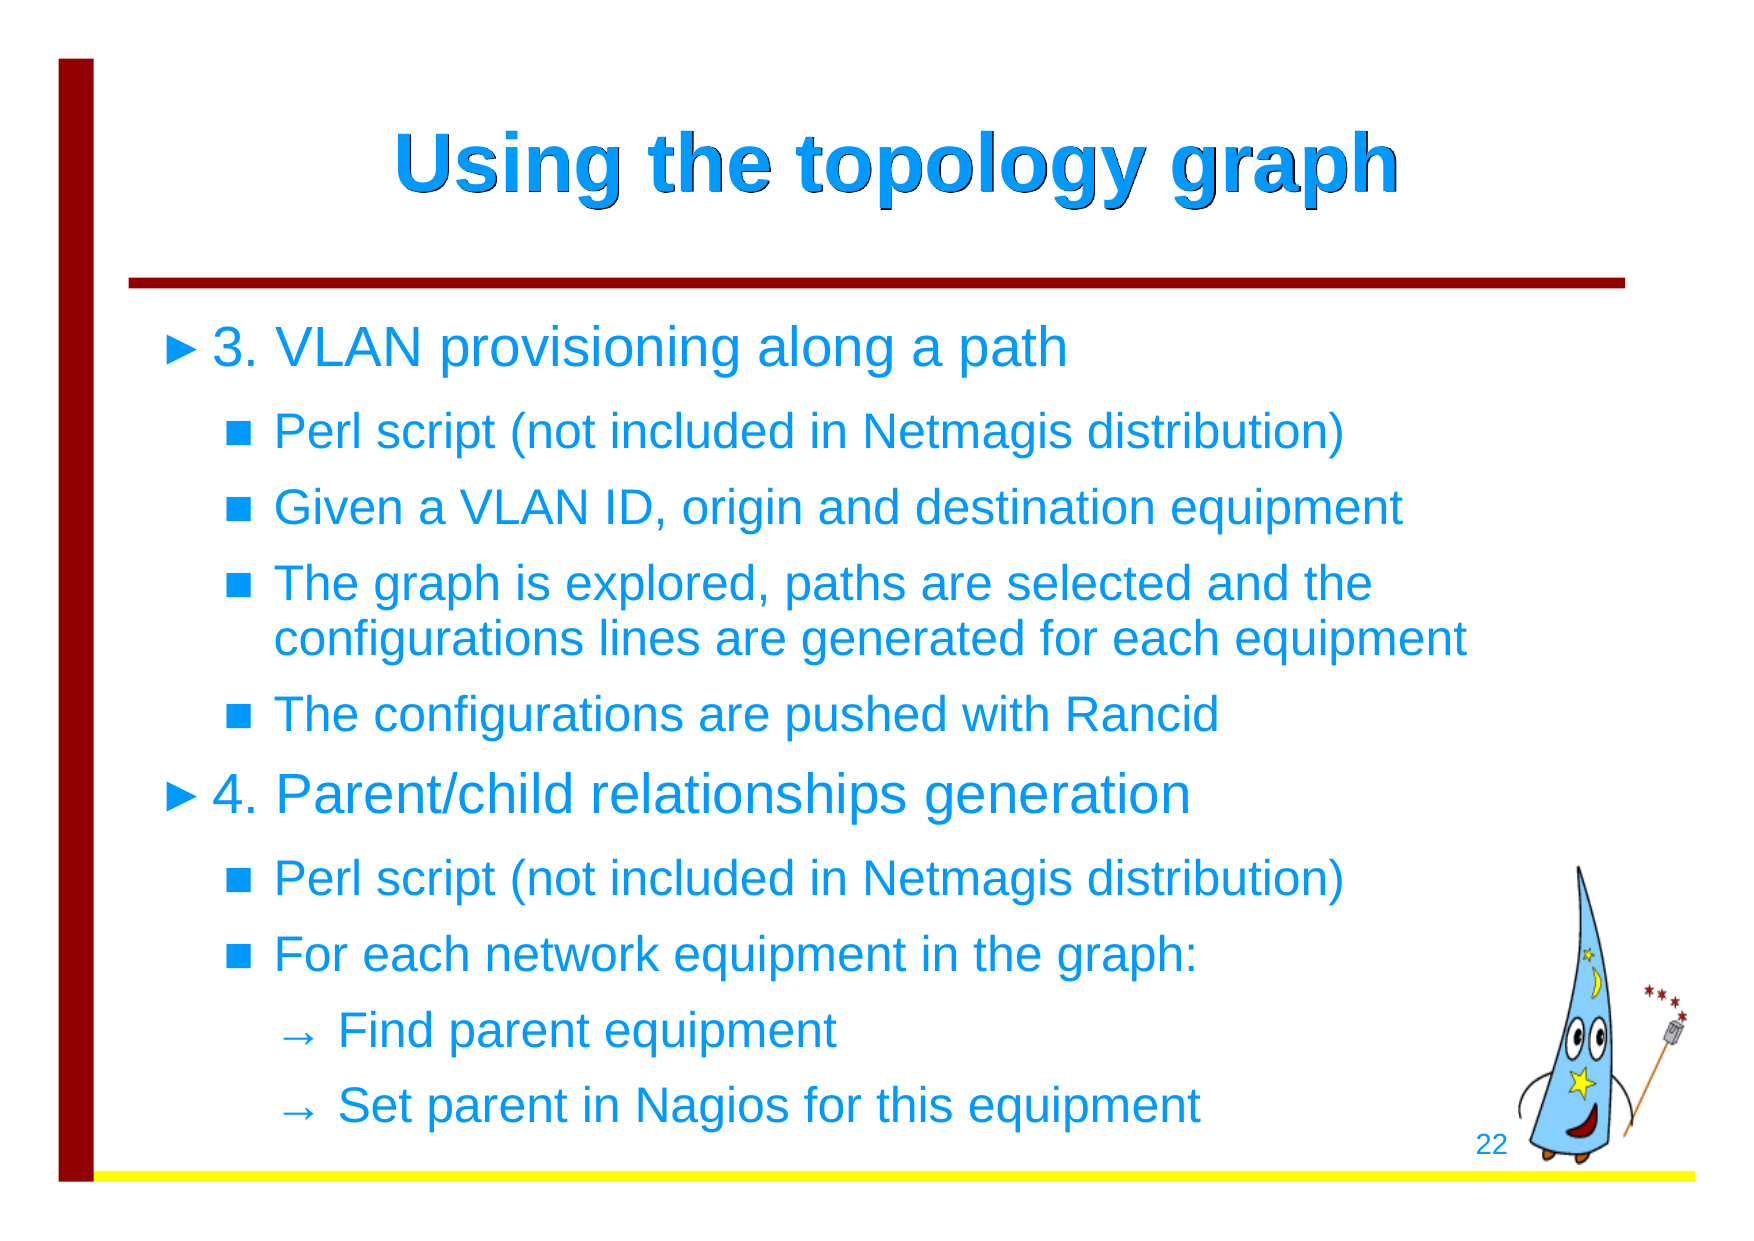

# Using the topology graph
3. VLAN provisioning along a path
Perl script (not included in Netmagis distribution)
Given a VLAN ID, origin and destination equipment
The graph is explored, paths are selected and the configurations lines are generated for each equipment
The configurations are pushed with Rancid
4. Parent/child relationships generation
Perl script (not included in Netmagis distribution)
For each network equipment in the graph:
→ Find parent equipment
→ Set parent in Nagios for this equipment
22